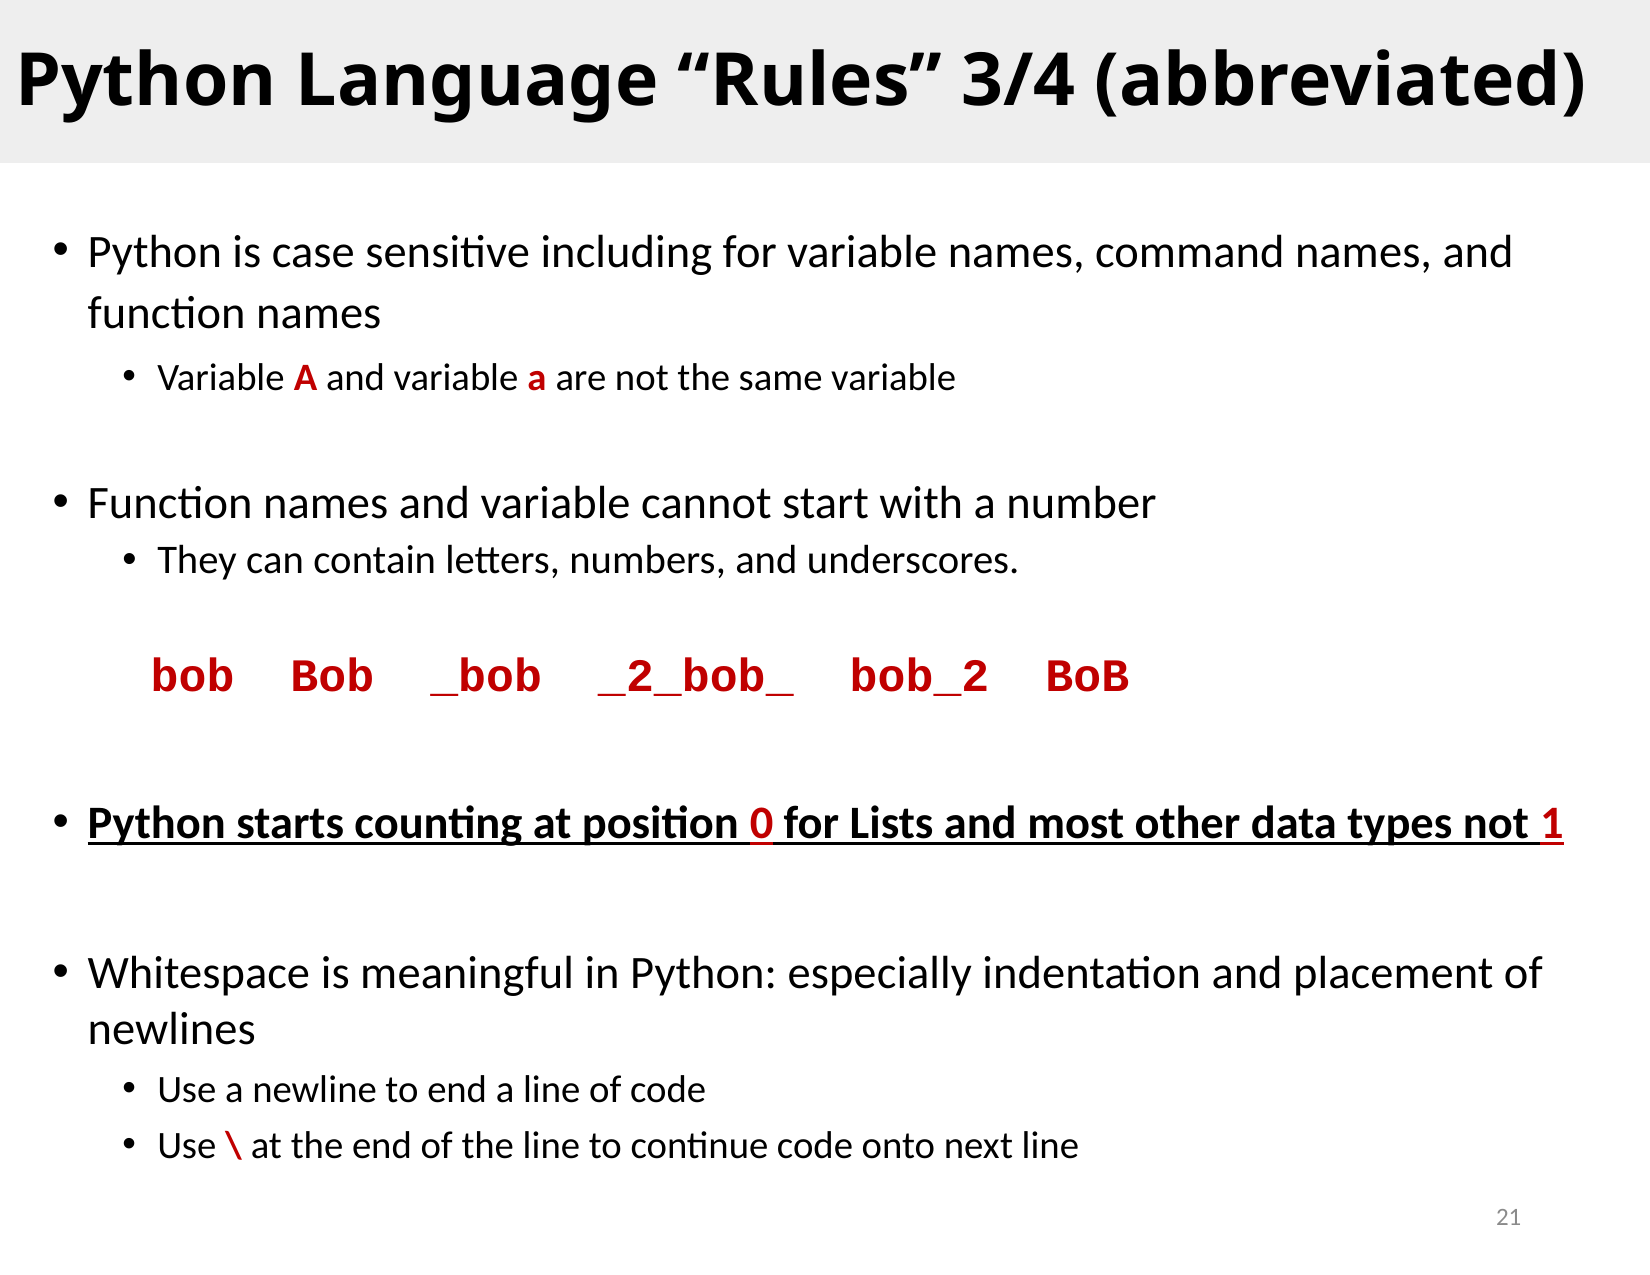

# Python Language “Rules” 3/4 (abbreviated)
Python is case sensitive including for variable names, command names, and function names
Variable A and variable a are not the same variable
Function names and variable cannot start with a number
They can contain letters, numbers, and underscores.
 bob Bob _bob _2_bob_ bob_2 BoB
Python starts counting at position 0 for Lists and most other data types not 1
Whitespace is meaningful in Python: especially indentation and placement of newlines
Use a newline to end a line of code
Use \ at the end of the line to continue code onto next line
21